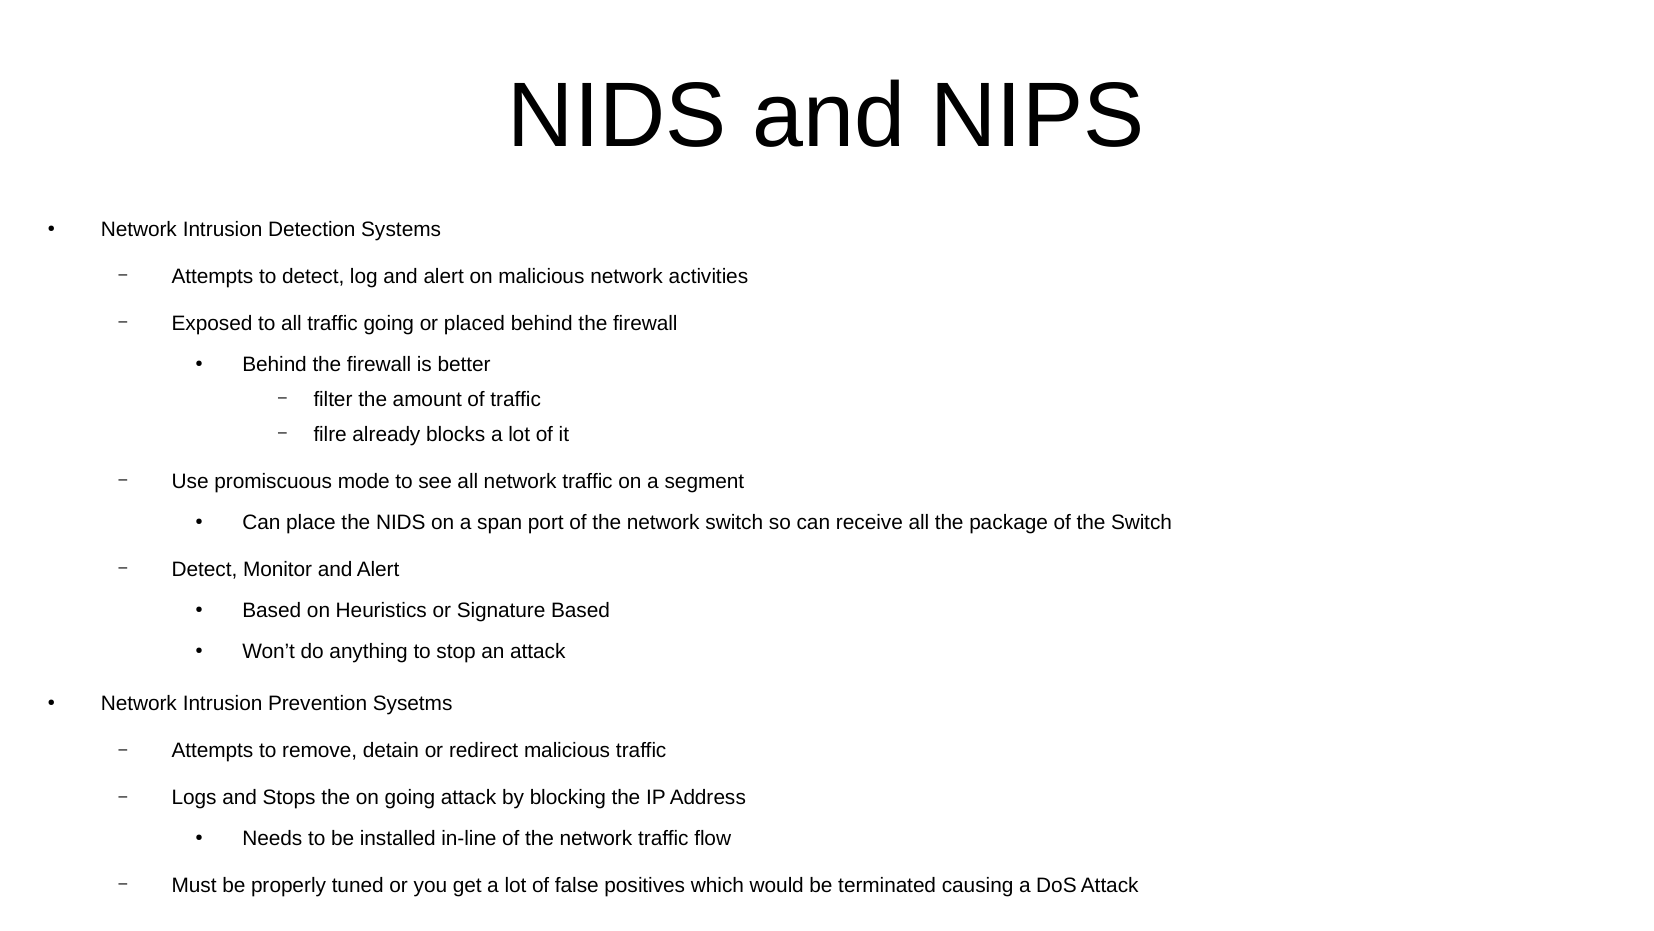

# NIDS and NIPS
Network Intrusion Detection Systems
Attempts to detect, log and alert on malicious network activities
Exposed to all traffic going or placed behind the firewall
Behind the firewall is better
filter the amount of traffic
filre already blocks a lot of it
Use promiscuous mode to see all network traffic on a segment
Can place the NIDS on a span port of the network switch so can receive all the package of the Switch
Detect, Monitor and Alert
Based on Heuristics or Signature Based
Won’t do anything to stop an attack
Network Intrusion Prevention Sysetms
Attempts to remove, detain or redirect malicious traffic
Logs and Stops the on going attack by blocking the IP Address
Needs to be installed in-line of the network traffic flow
Must be properly tuned or you get a lot of false positives which would be terminated causing a DoS Attack